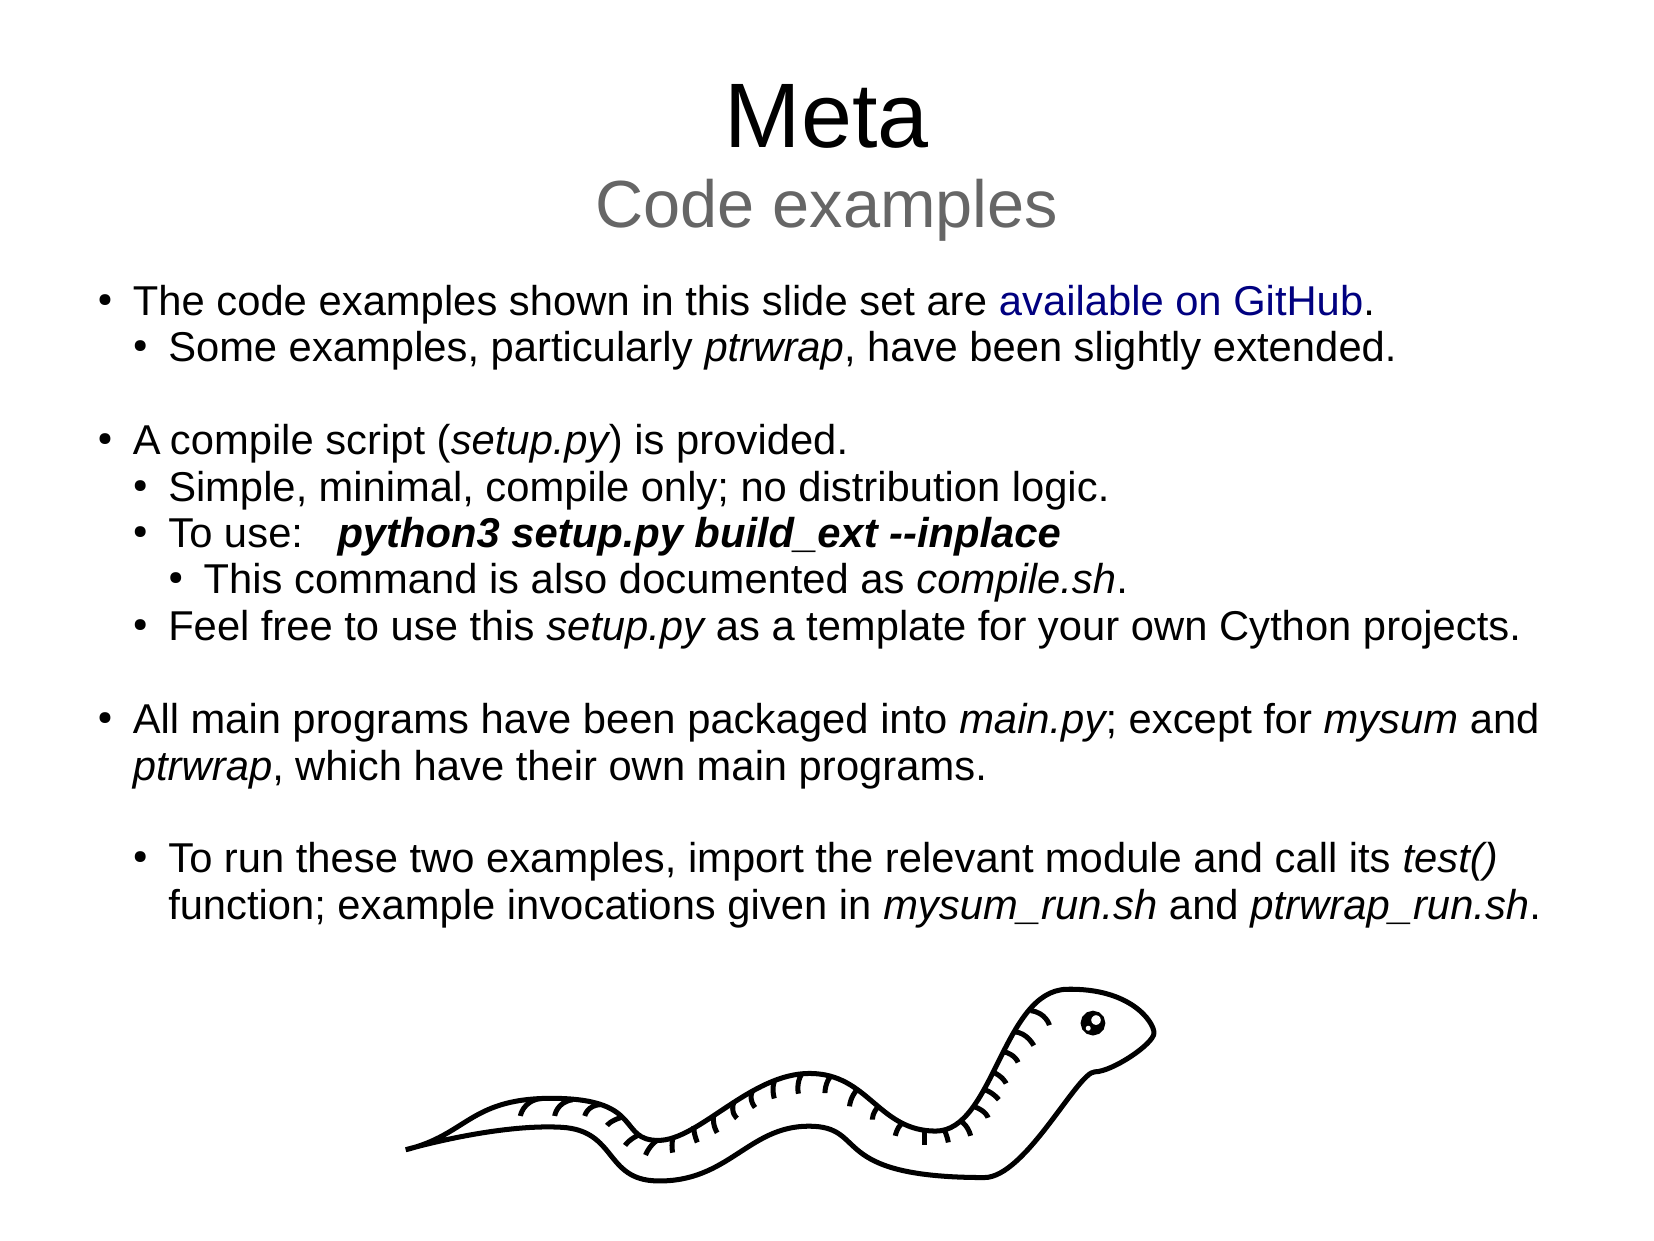

# Meta Code examples
The code examples shown in this slide set are available on GitHub.
Some examples, particularly ptrwrap, have been slightly extended.
A compile script (setup.py) is provided.
Simple, minimal, compile only; no distribution logic.
To use: python3 setup.py build_ext --inplace
This command is also documented as compile.sh.
Feel free to use this setup.py as a template for your own Cython projects.
All main programs have been packaged into main.py; except for mysum and ptrwrap, which have their own main programs.
To run these two examples, import the relevant module and call its test() function; example invocations given in mysum_run.sh and ptrwrap_run.sh.